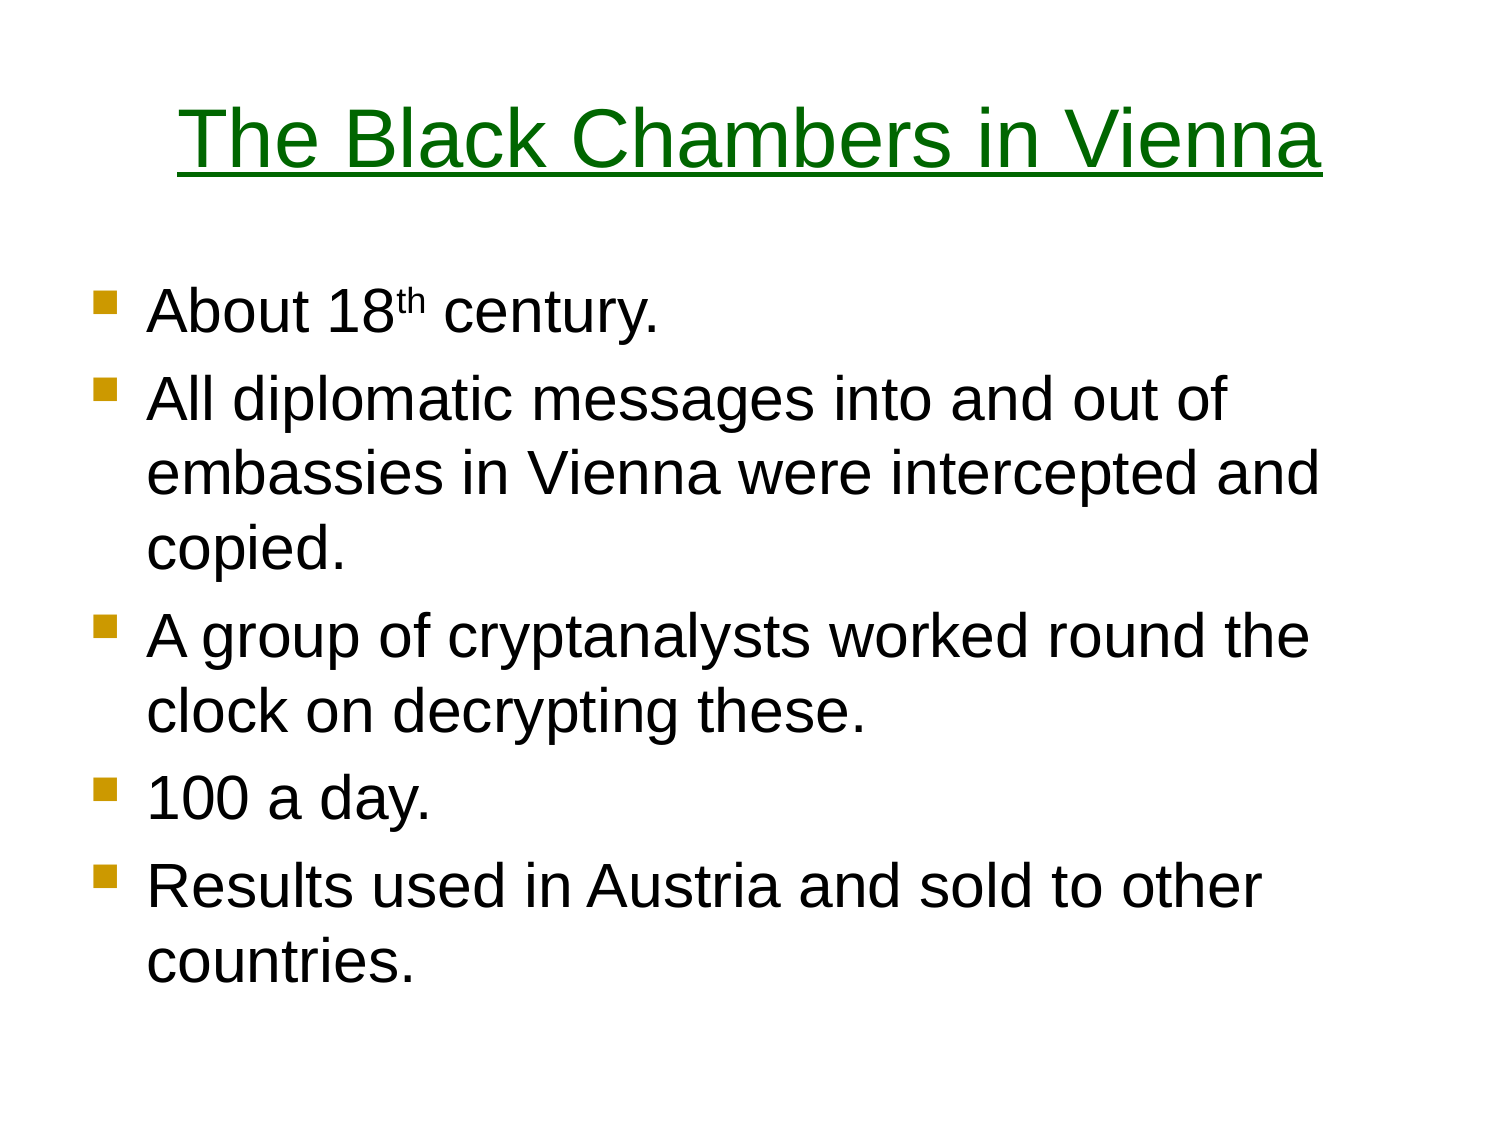

# The Black Chambers in Vienna
About 18th century.
All diplomatic messages into and out of embassies in Vienna were intercepted and copied.
A group of cryptanalysts worked round the clock on decrypting these.
100 a day.
Results used in Austria and sold to other countries.